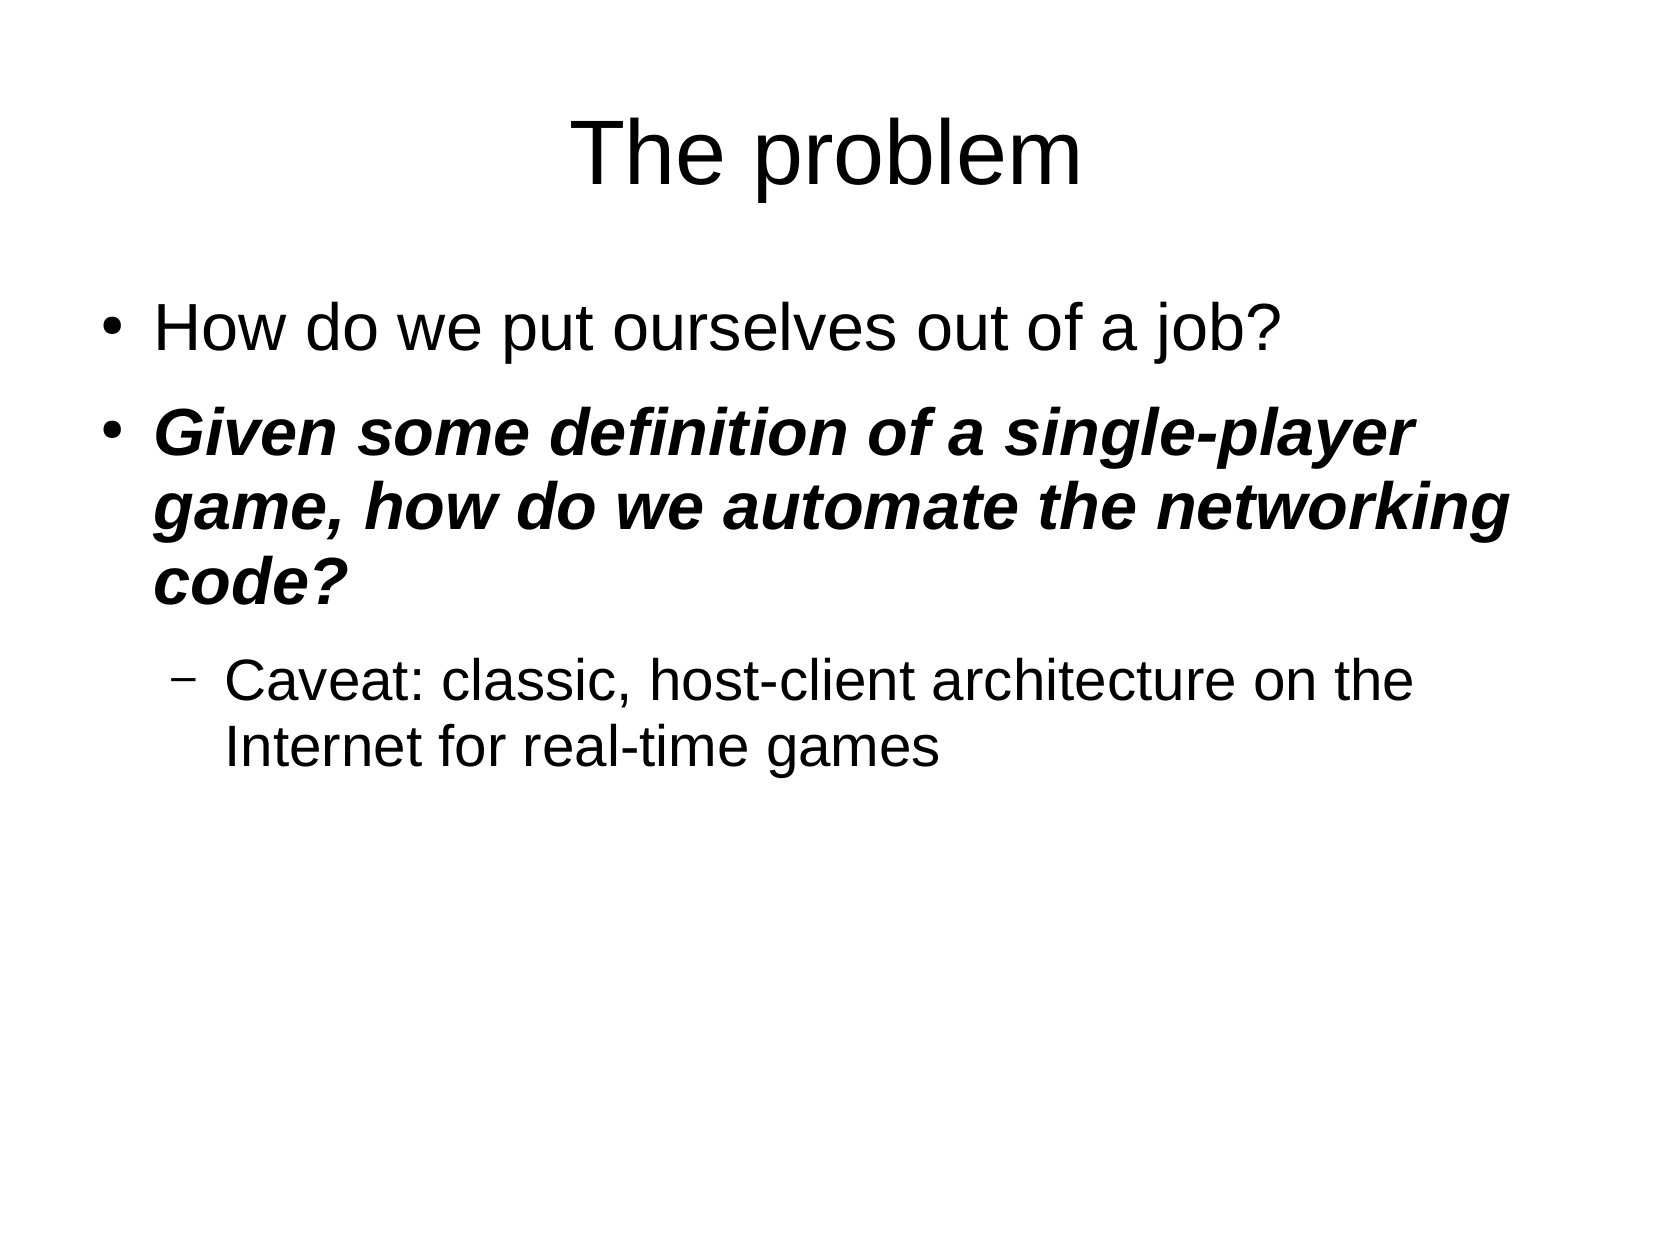

# The problem
How do we put ourselves out of a job?
Given some definition of a single-player game, how do we automate the networking code?
Caveat: classic, host-client architecture on the Internet for real-time games